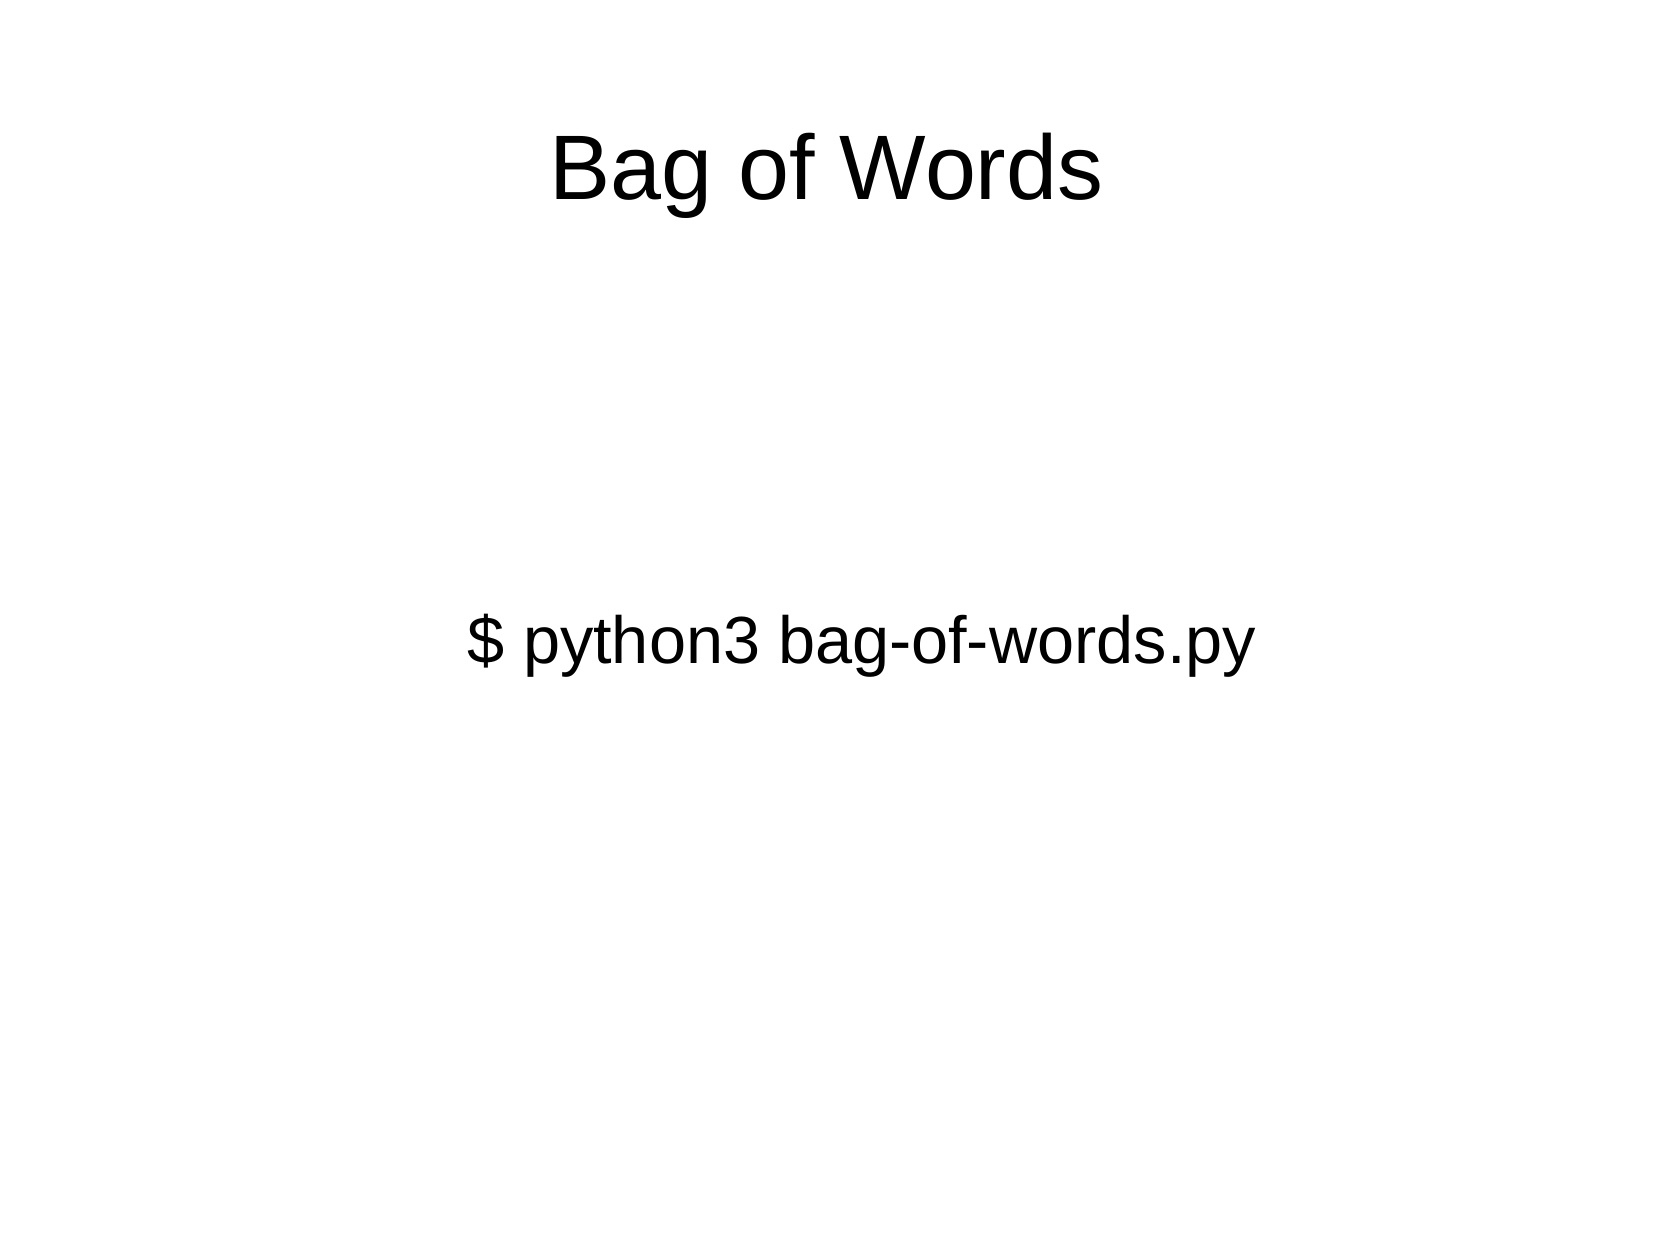

# Bag of Words
$ python3 bag-of-words.py